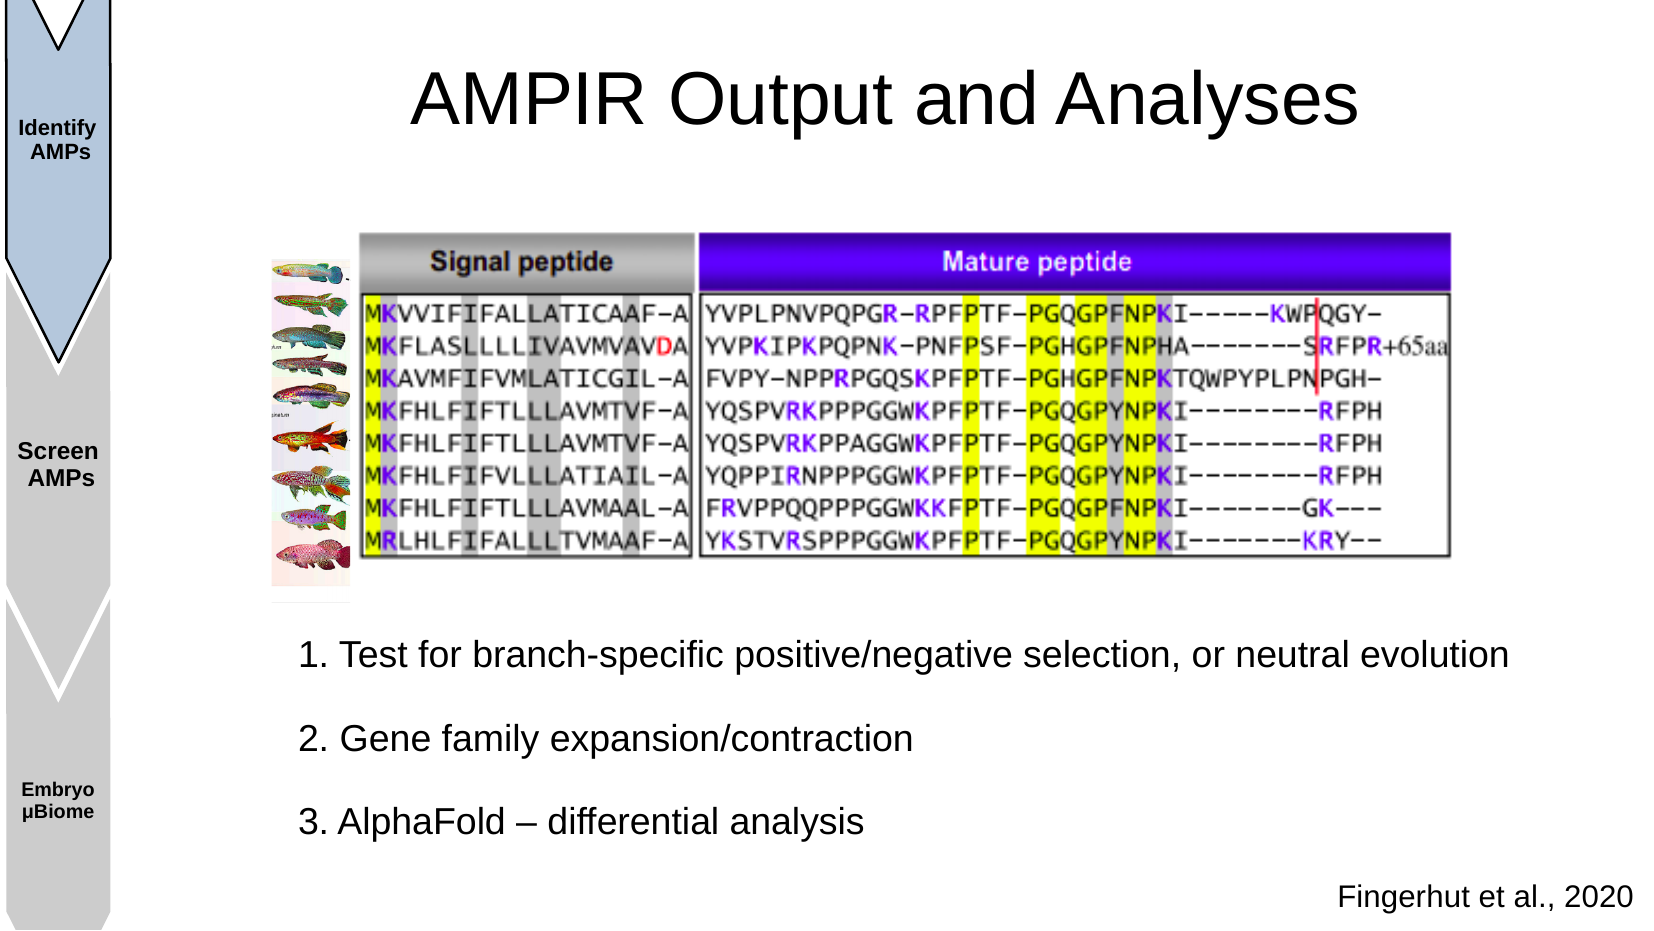

# AMPIR Output and Analyses
1. Test for branch-specific positive/negative selection, or neutral evolution
2. Gene family expansion/contraction
3. AlphaFold – differential analysis
Fingerhut et al., 2020